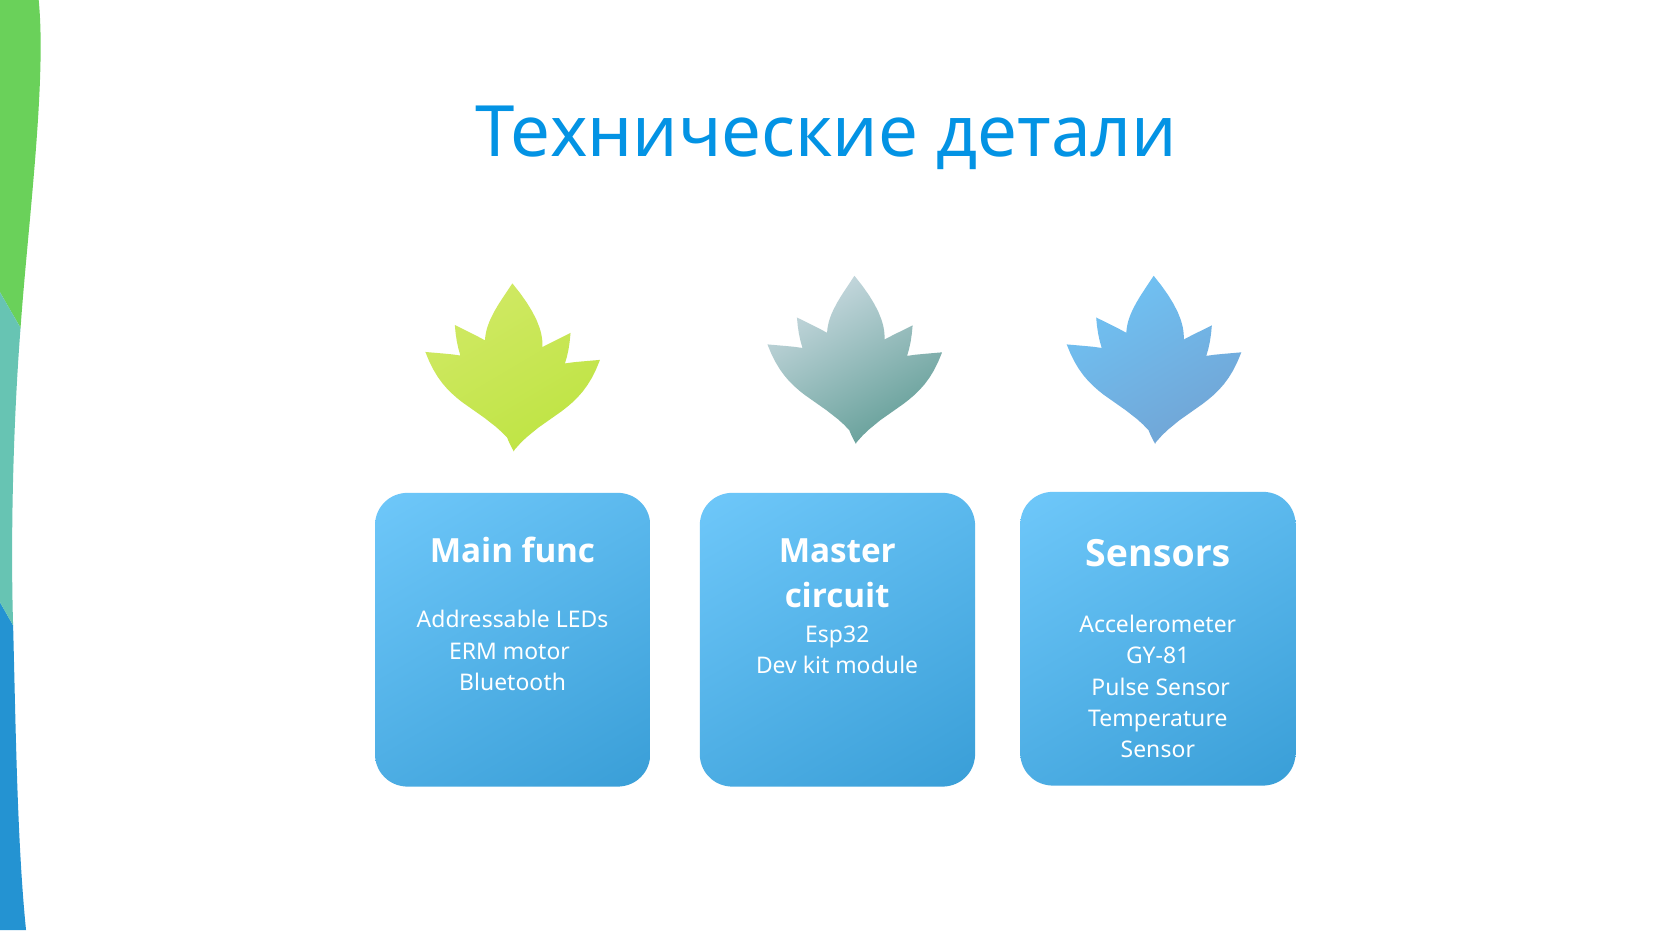

Технические детали
Sensors
Accelerometer
GY-81
 Pulse Sensor
Temperature Sensor
Main func
Addressable LEDs
ERM motor
Bluetooth
Master circuit
Esp32
Dev kit module